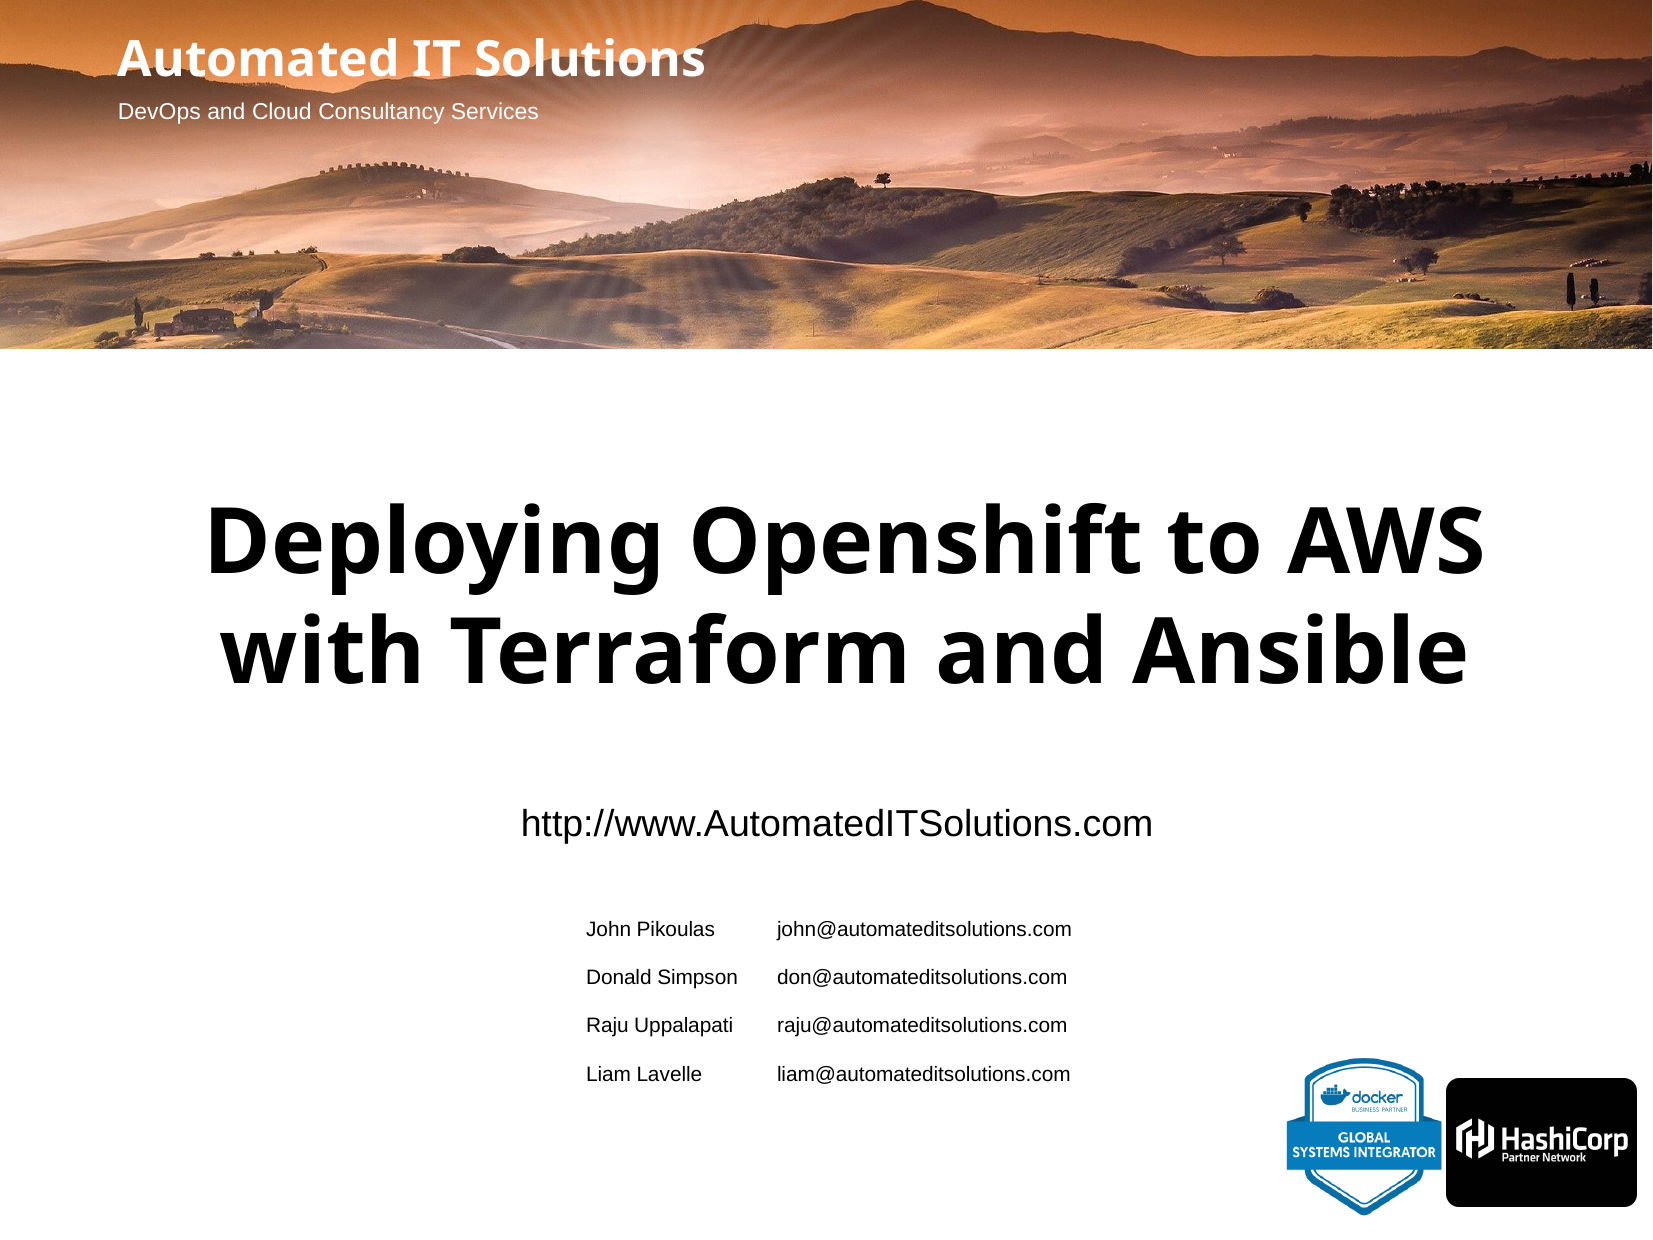

Deploying Openshift to AWS with Terraform and Ansible
http://www.AutomatedITSolutions.com
| John Pikoulas | john@automateditsolutions.com |
| --- | --- |
| Donald Simpson | don@automateditsolutions.com |
| Raju Uppalapati | raju@automateditsolutions.com |
| Liam Lavelle | liam@automateditsolutions.com |